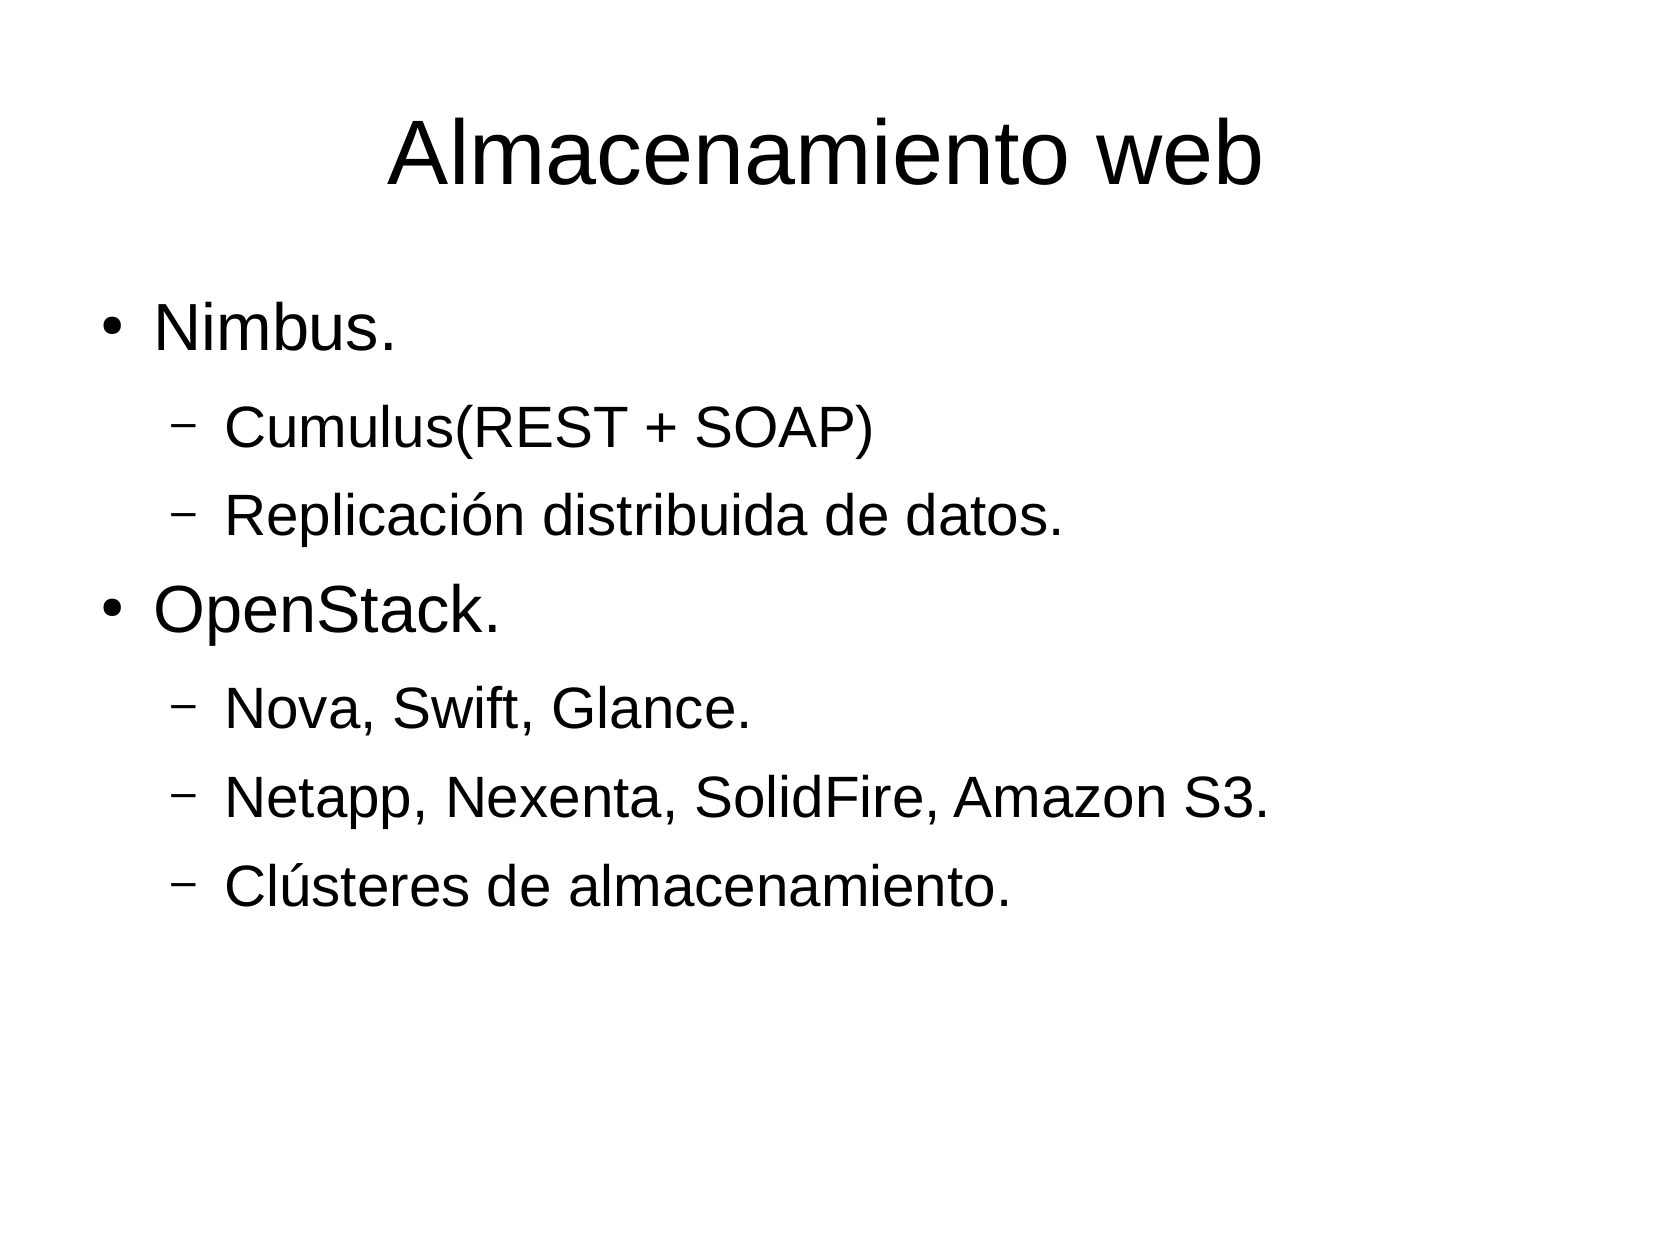

# Almacenamiento web
Nimbus.
Cumulus(REST + SOAP)
Replicación distribuida de datos.
OpenStack.
Nova, Swift, Glance.
Netapp, Nexenta, SolidFire, Amazon S3.
Clústeres de almacenamiento.